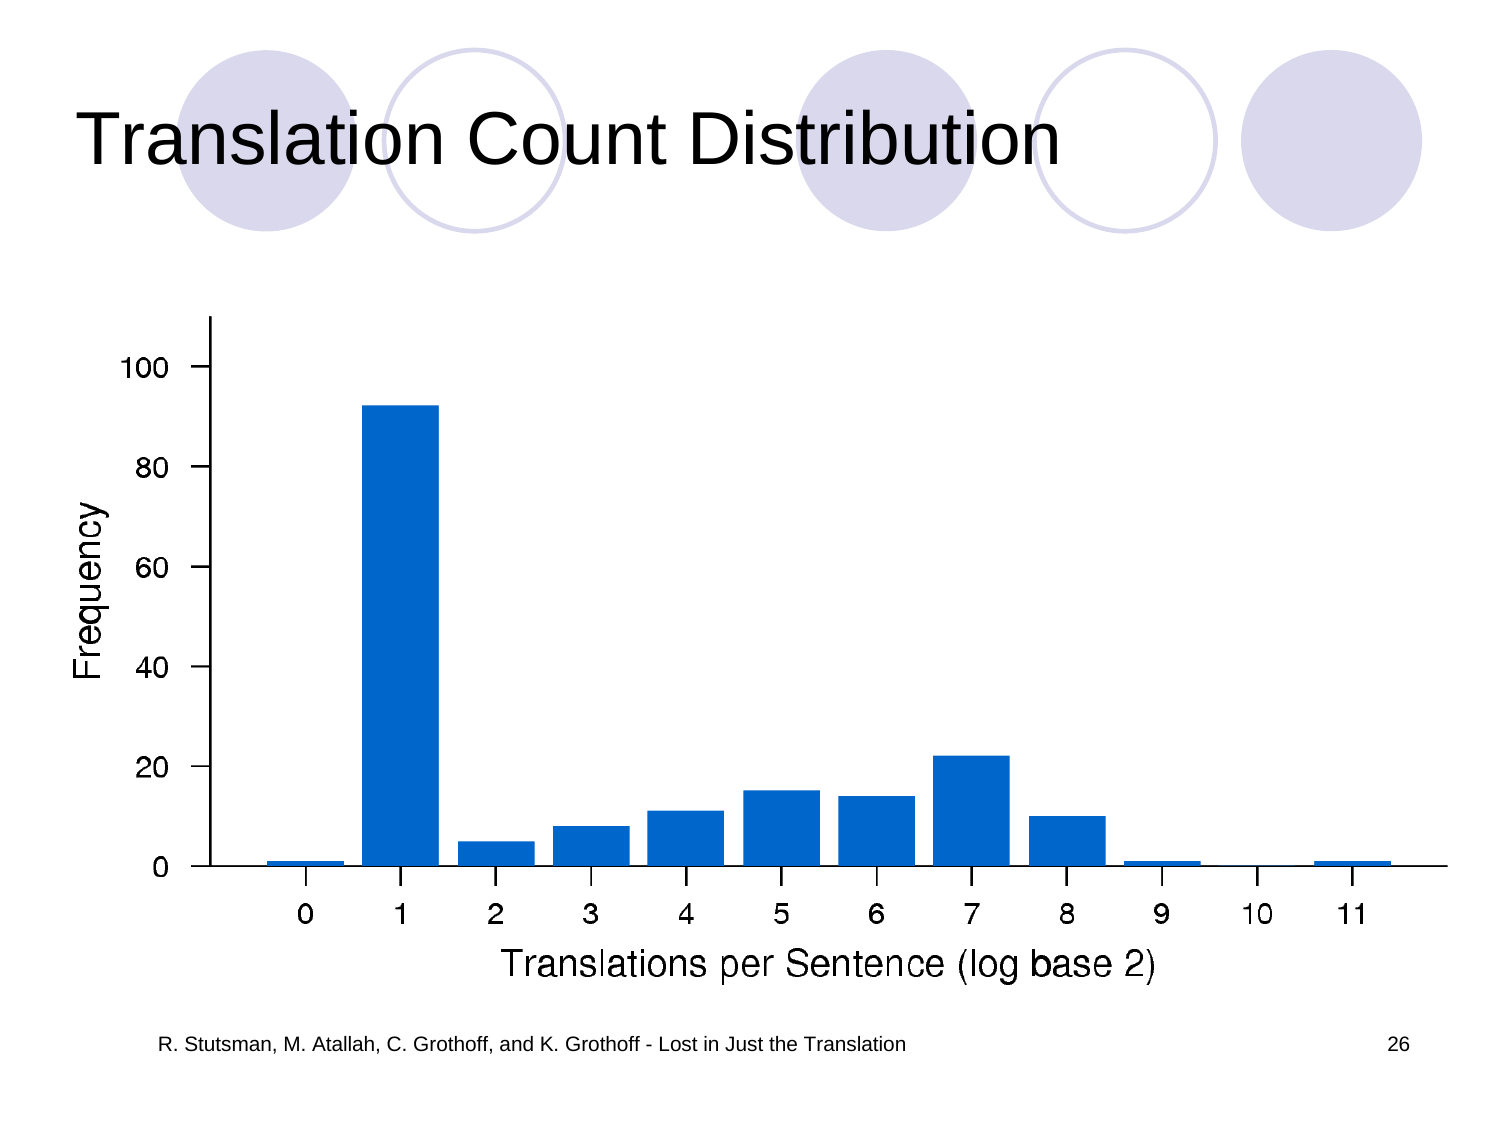

# Translation Count Distribution
R. Stutsman, M. Atallah, C. Grothoff, and K. Grothoff - Lost in Just the Translation
26